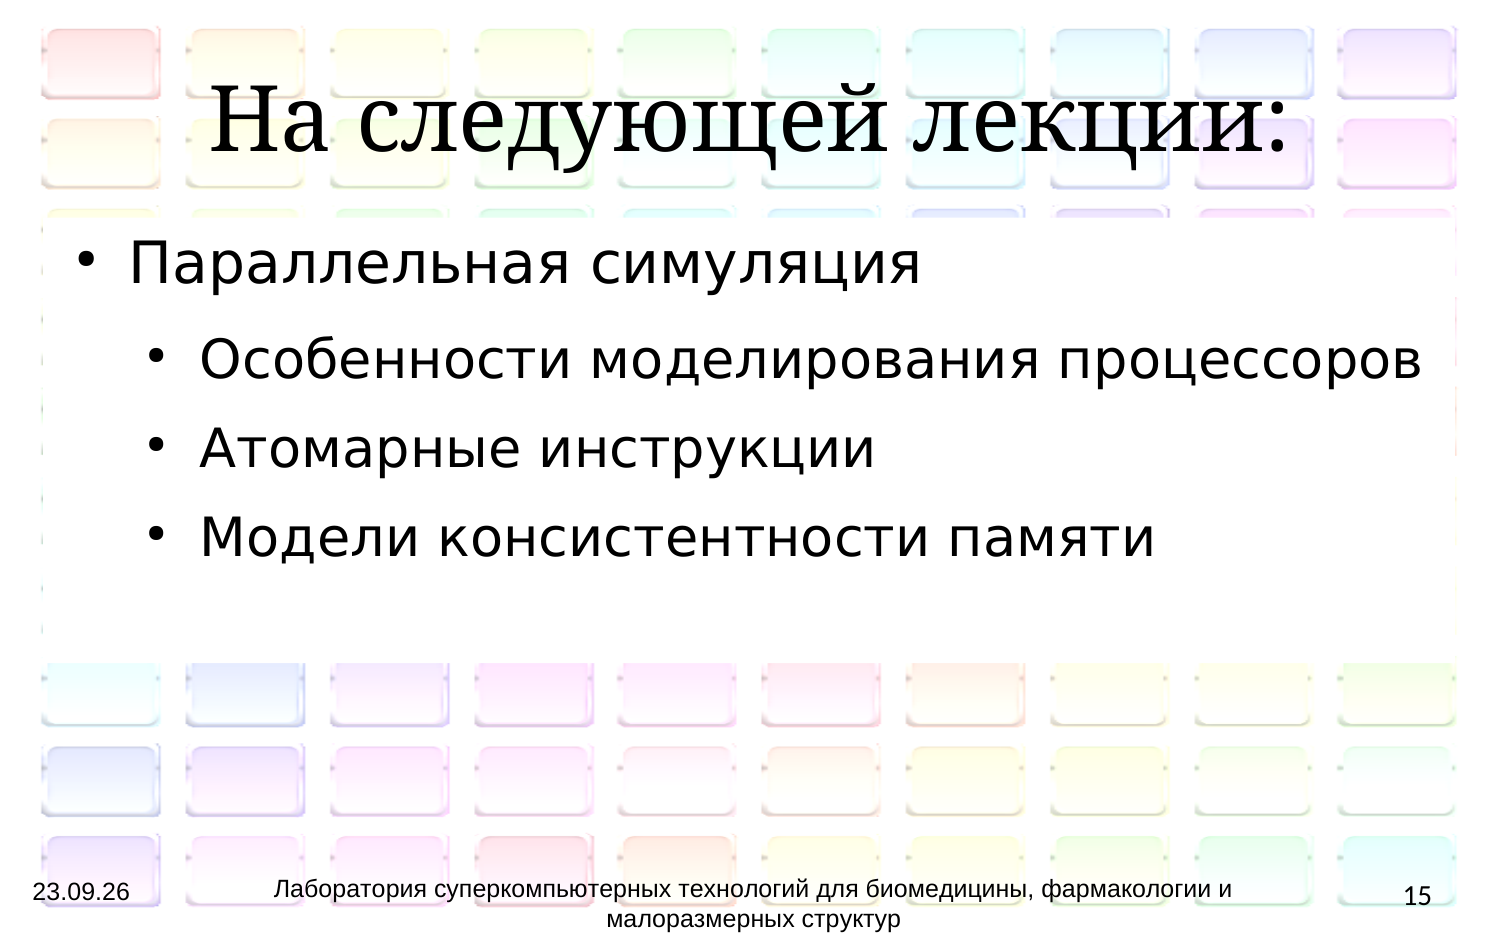

# На следующей лекции:
Параллельная симуляция
Особенности моделирования процессоров
Атомарные инструкции
Модели консистентности памяти
Лаборатория суперкомпьютерных технологий для биомедицины, фармакологии и малоразмерных структур